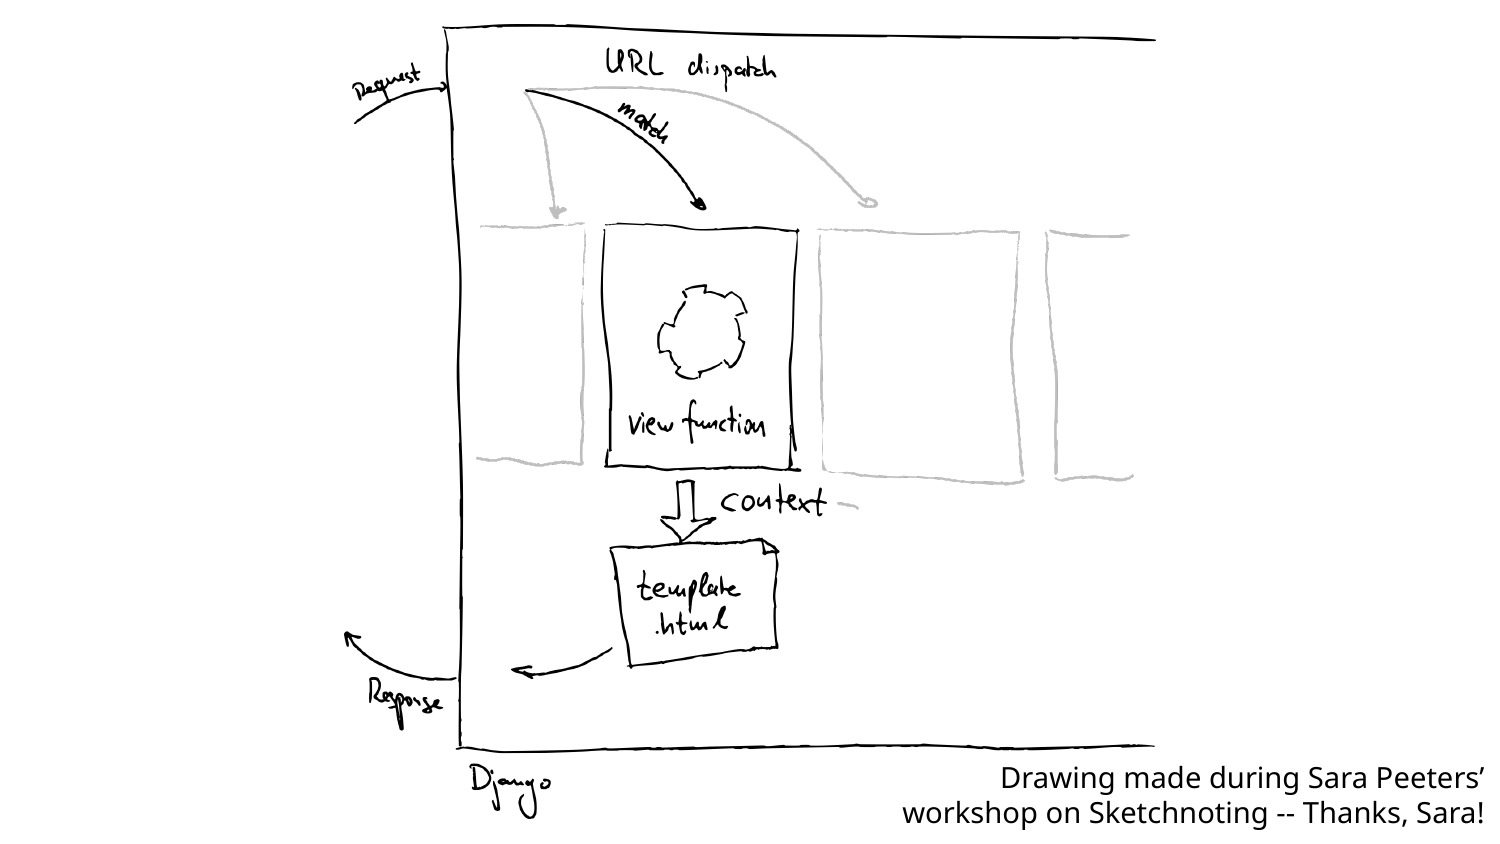

Drawing made during Sara Peeters’ workshop on Sketchnoting -- Thanks, Sara!